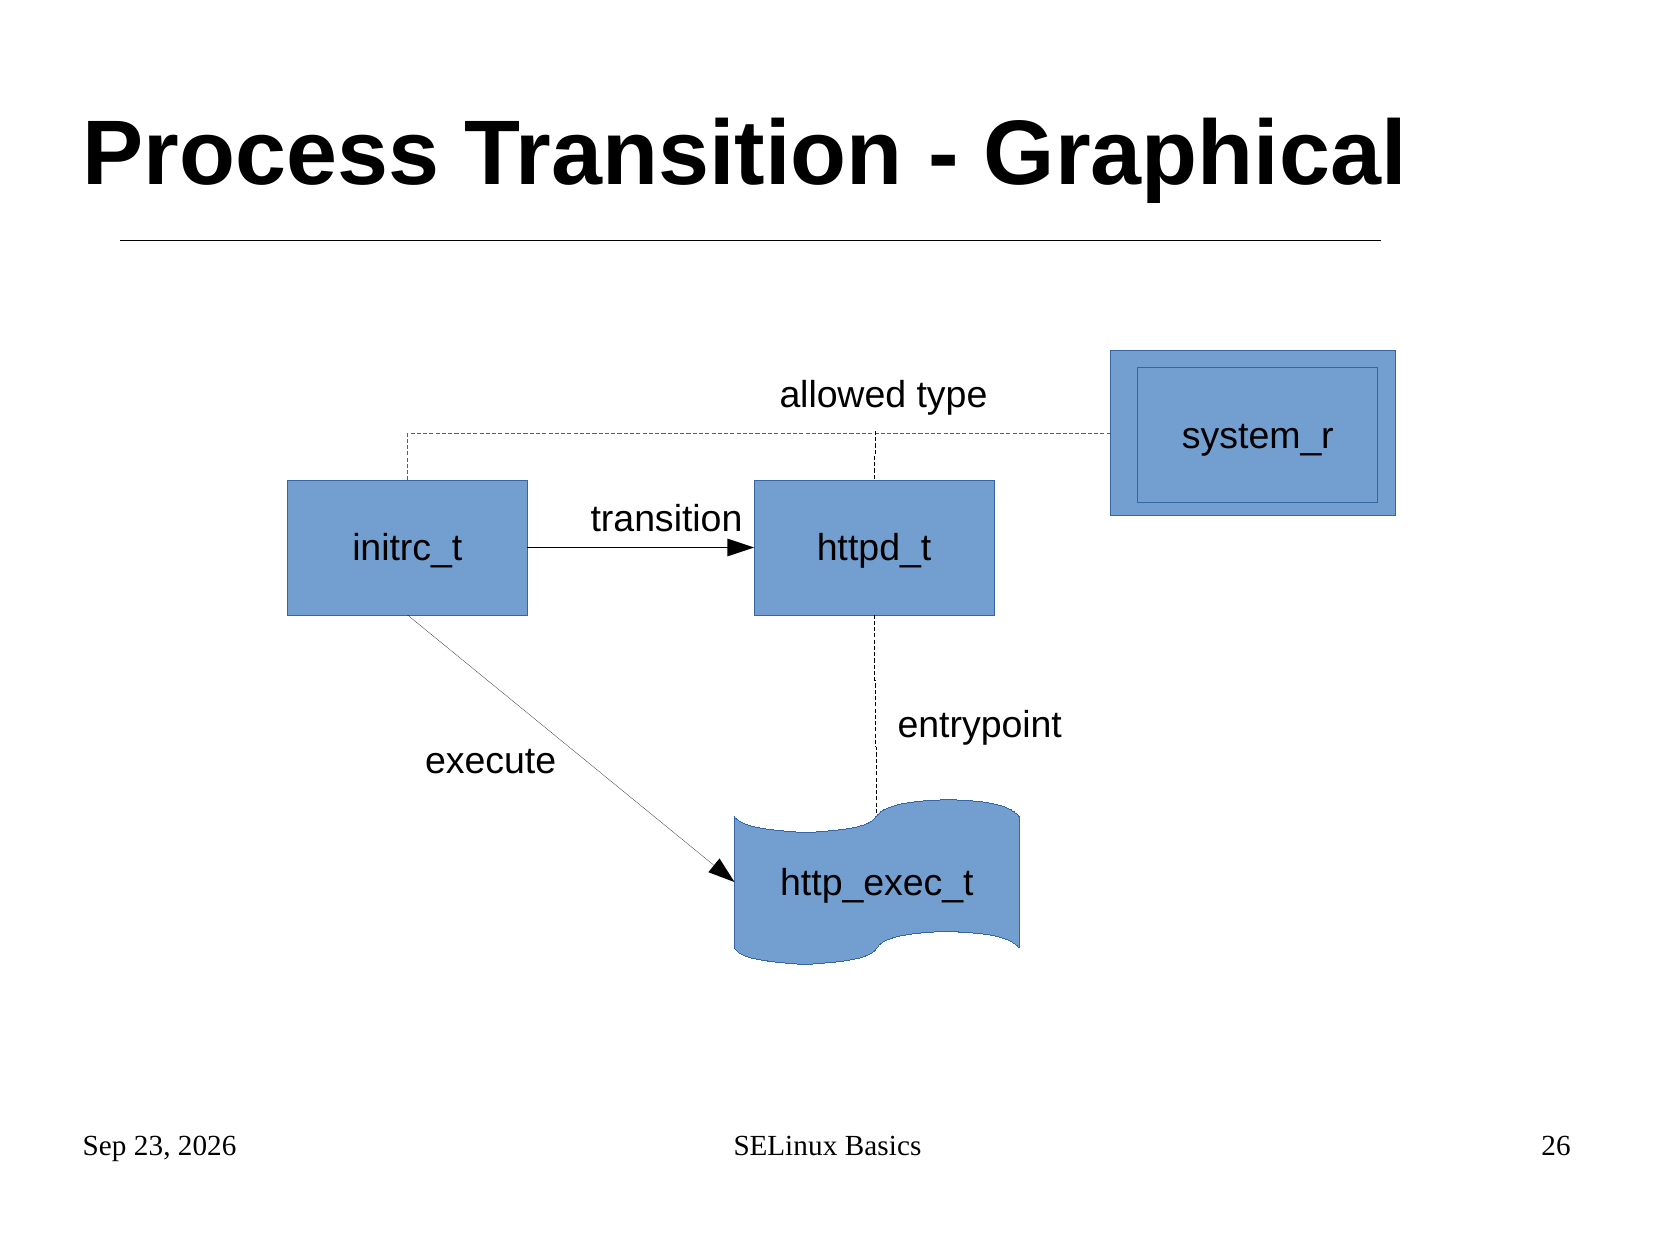

# Process Transition - Graphical
allowed type
system_r
initrc_t
httpd_t
transition
entrypoint
execute
http_exec_t
SELinux Basics
26